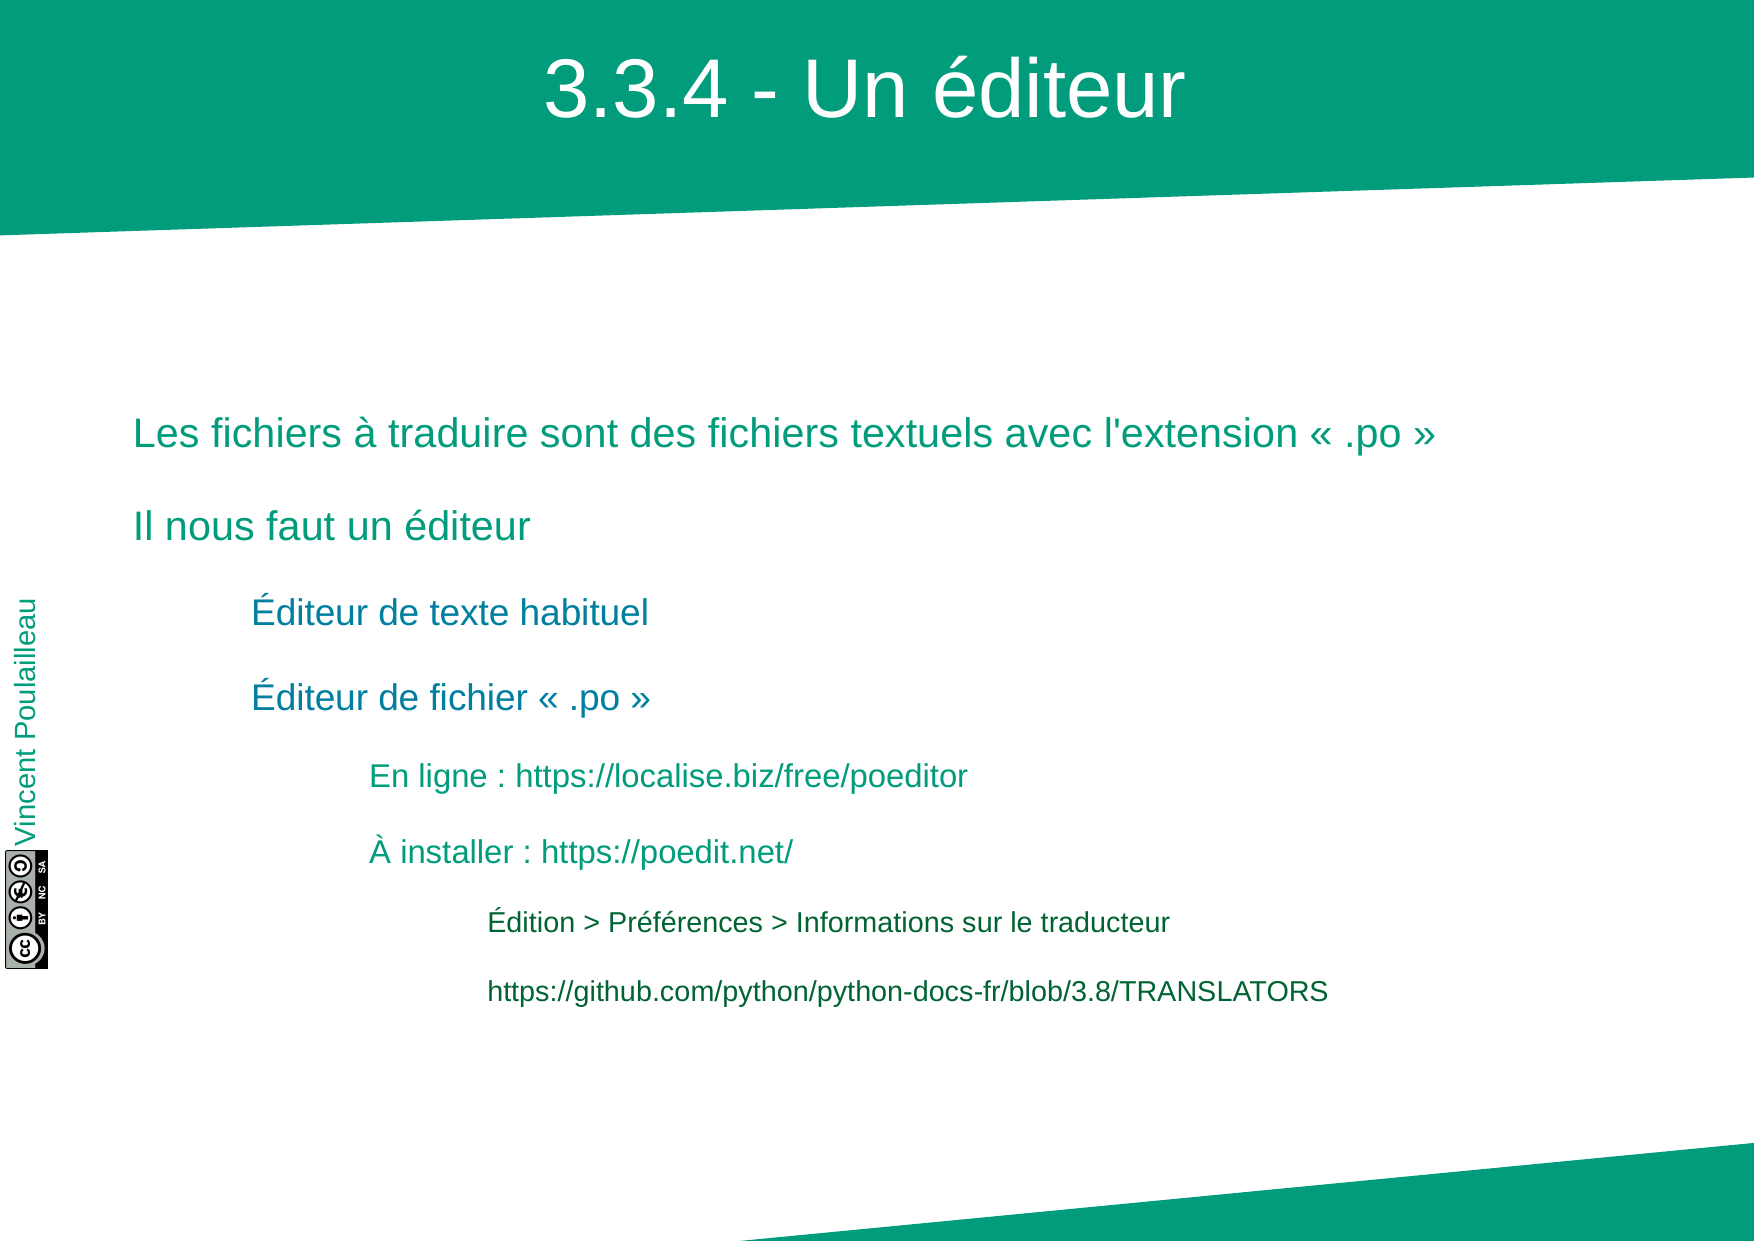

3.3.4 - Un éditeur
Les fichiers à traduire sont des fichiers textuels avec l'extension « .po »
Il nous faut un éditeur
Éditeur de texte habituel
Éditeur de fichier « .po »
En ligne : https://localise.biz/free/poeditor
À installer : https://poedit.net/
Édition > Préférences > Informations sur le traducteur
https://github.com/python/python-docs-fr/blob/3.8/TRANSLATORS
© 2019 Vincent Poulailleau